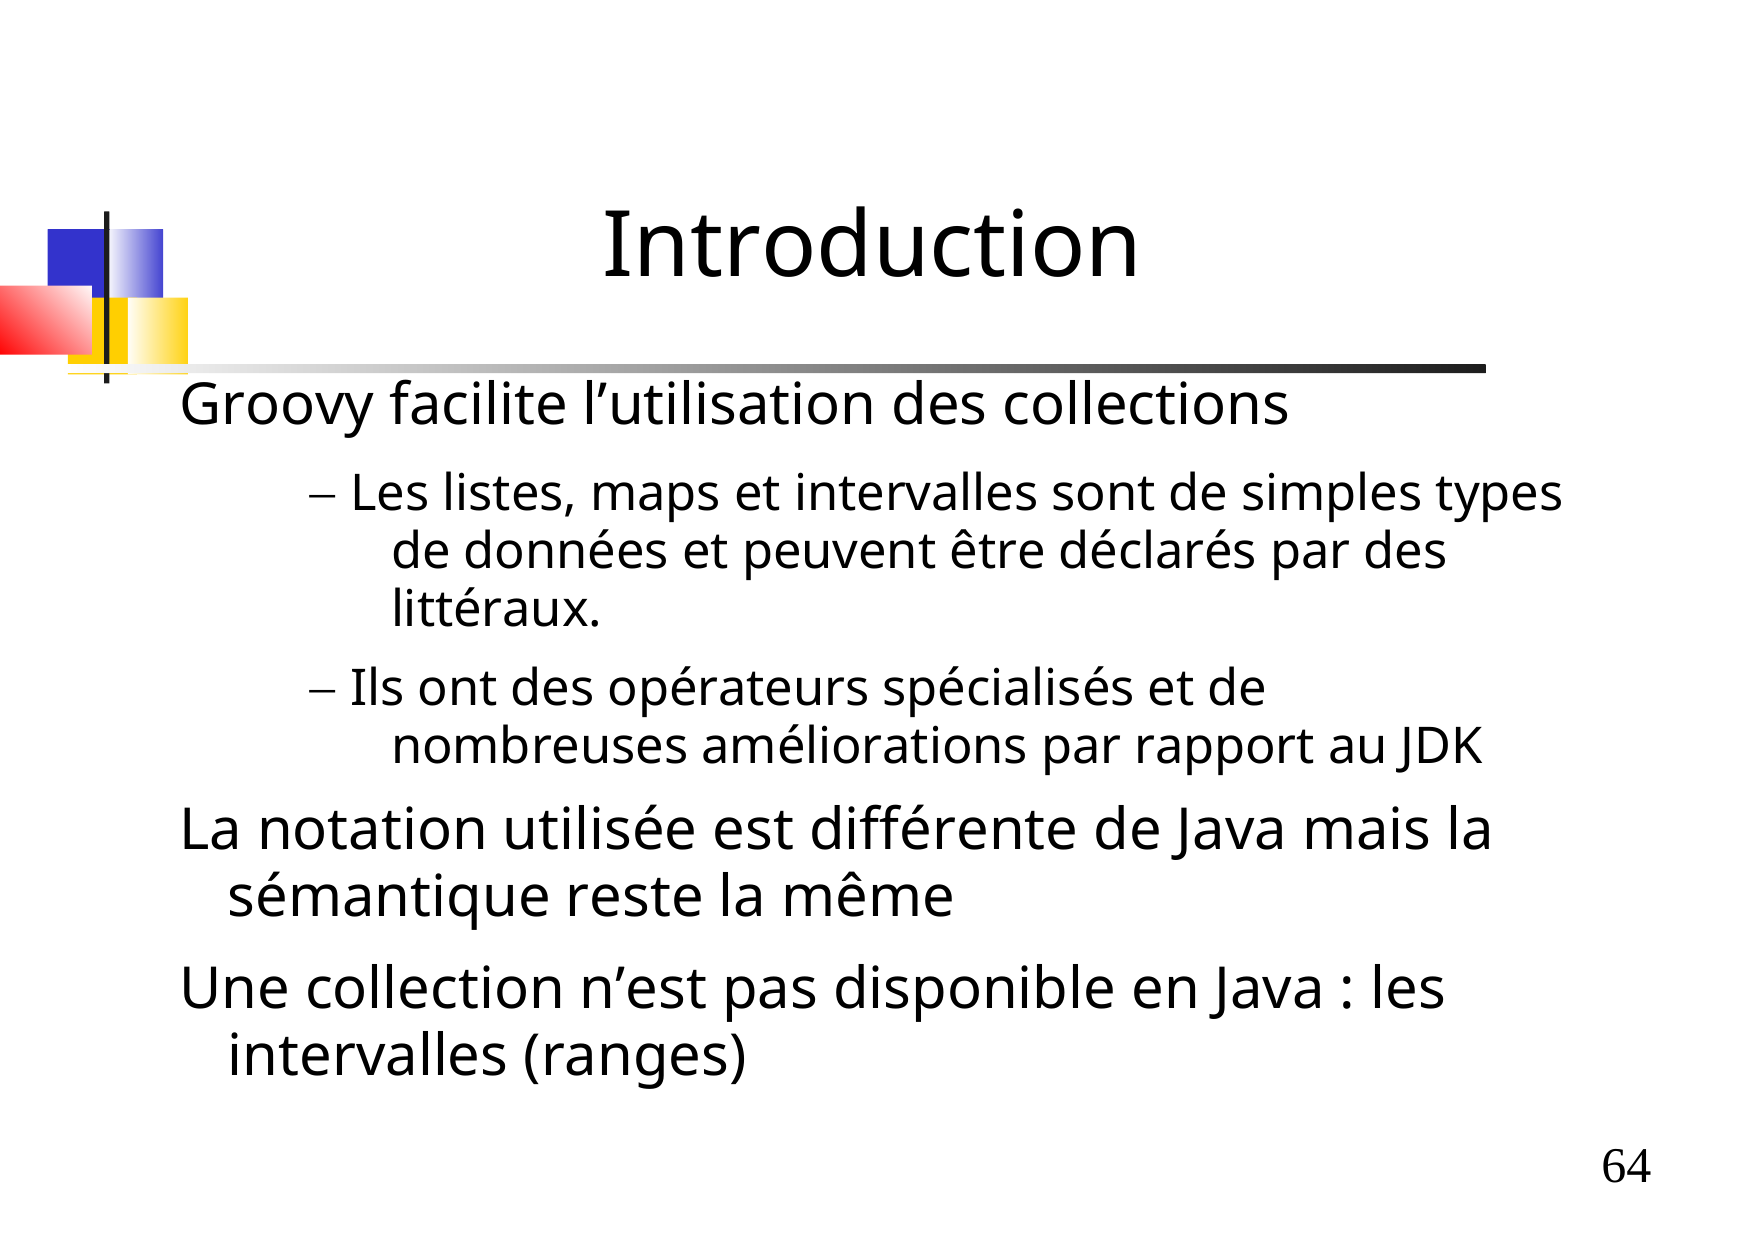

# Introduction
Groovy facilite l’utilisation des collections
Les listes, maps et intervalles sont de simples types de données et peuvent être déclarés par des littéraux.
Ils ont des opérateurs spécialisés et de nombreuses améliorations par rapport au JDK
La notation utilisée est différente de Java mais la sémantique reste la même
Une collection n’est pas disponible en Java : les intervalles (ranges)